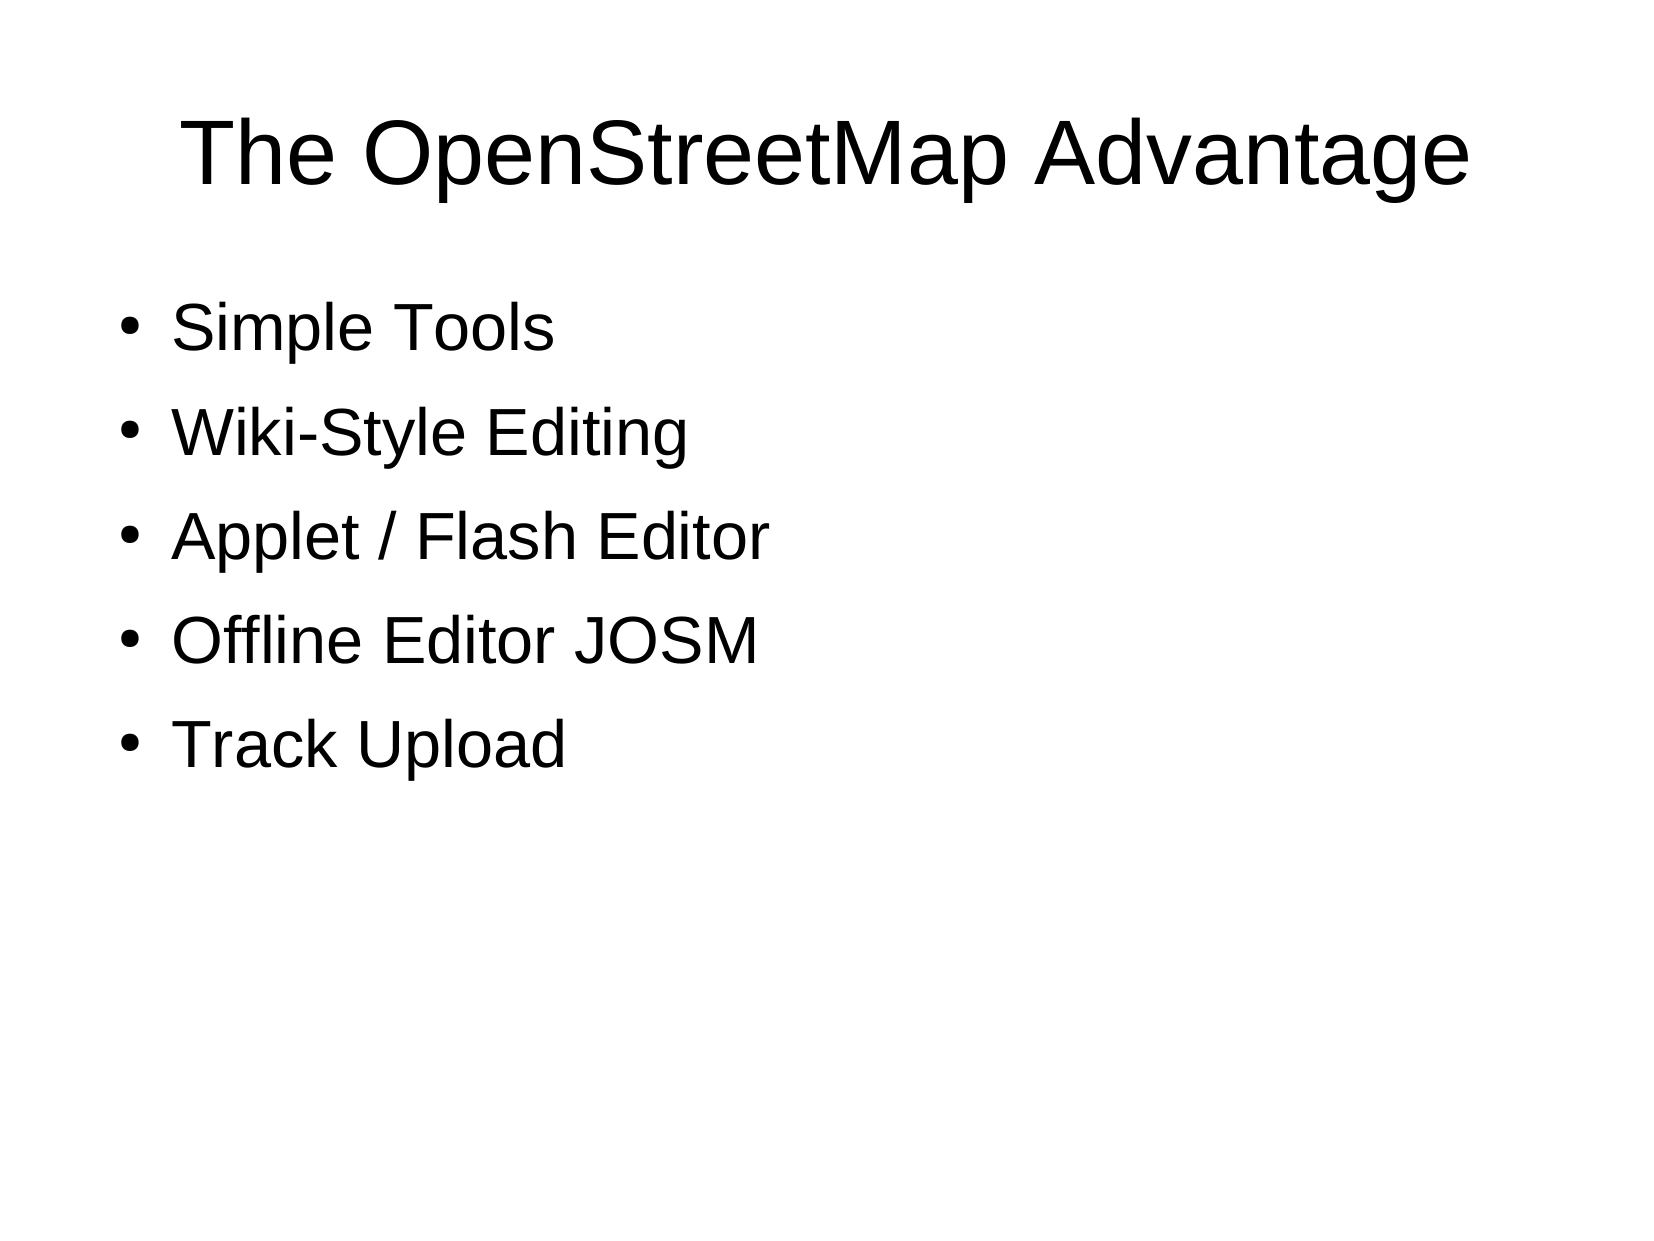

# The OpenStreetMap Advantage
Simple Tools
Wiki-Style Editing
Applet / Flash Editor
Offline Editor JOSM
Track Upload